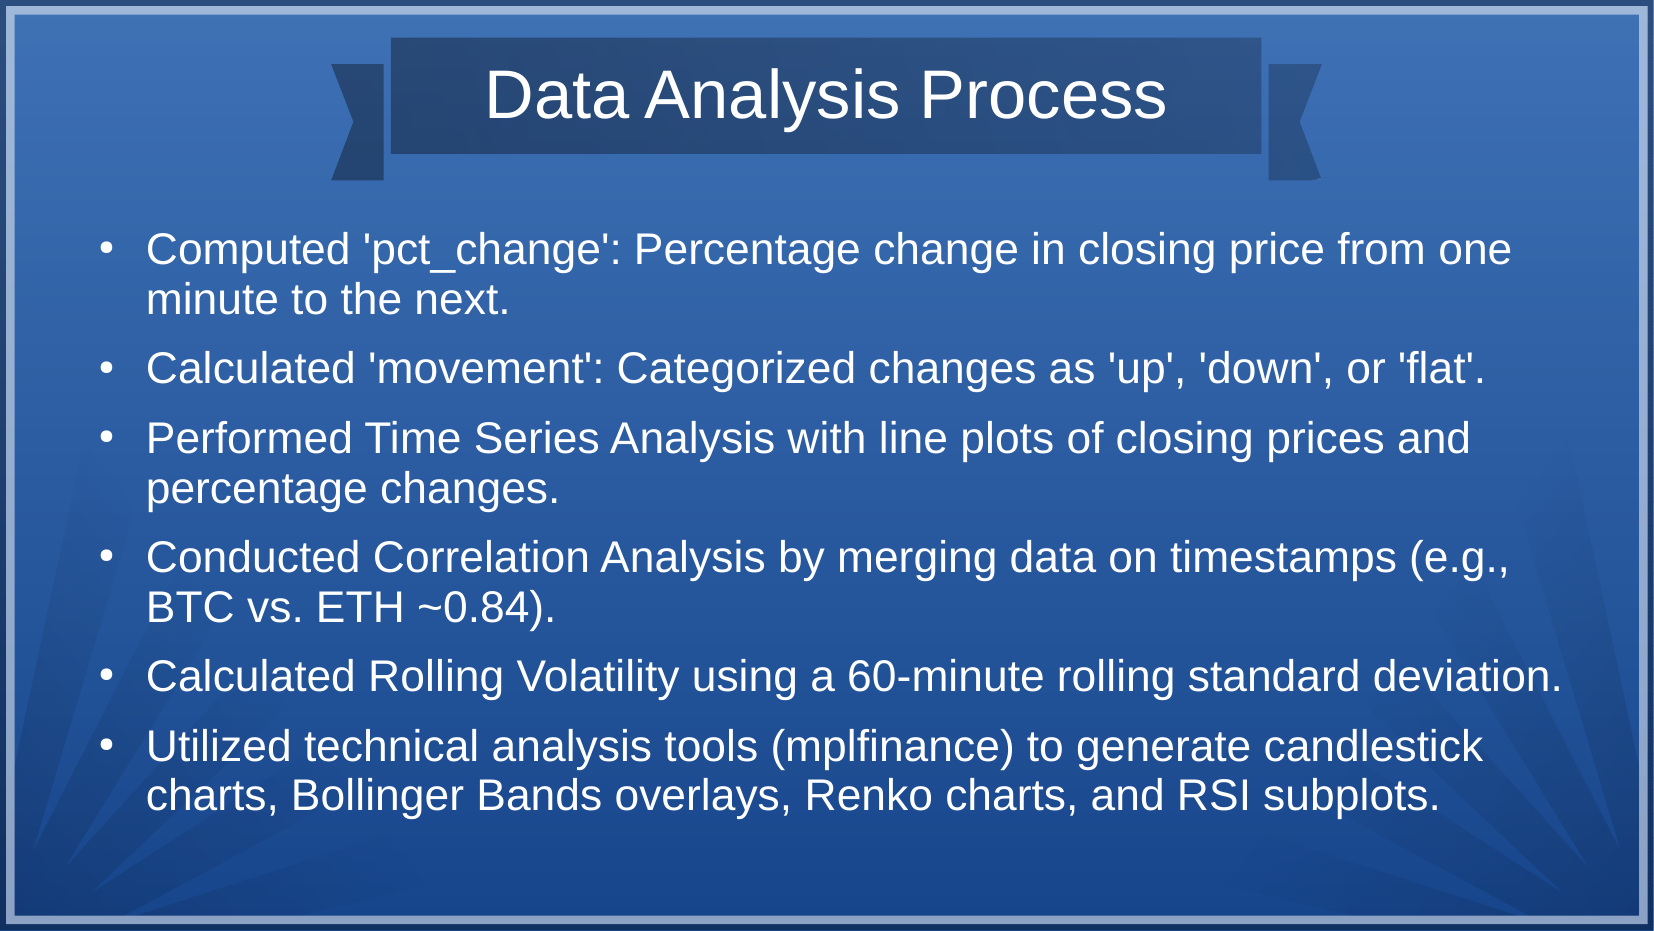

# Data Analysis Process
Computed 'pct_change': Percentage change in closing price from one minute to the next.
Calculated 'movement': Categorized changes as 'up', 'down', or 'flat'.
Performed Time Series Analysis with line plots of closing prices and percentage changes.
Conducted Correlation Analysis by merging data on timestamps (e.g., BTC vs. ETH ~0.84).
Calculated Rolling Volatility using a 60-minute rolling standard deviation.
Utilized technical analysis tools (mplfinance) to generate candlestick charts, Bollinger Bands overlays, Renko charts, and RSI subplots.